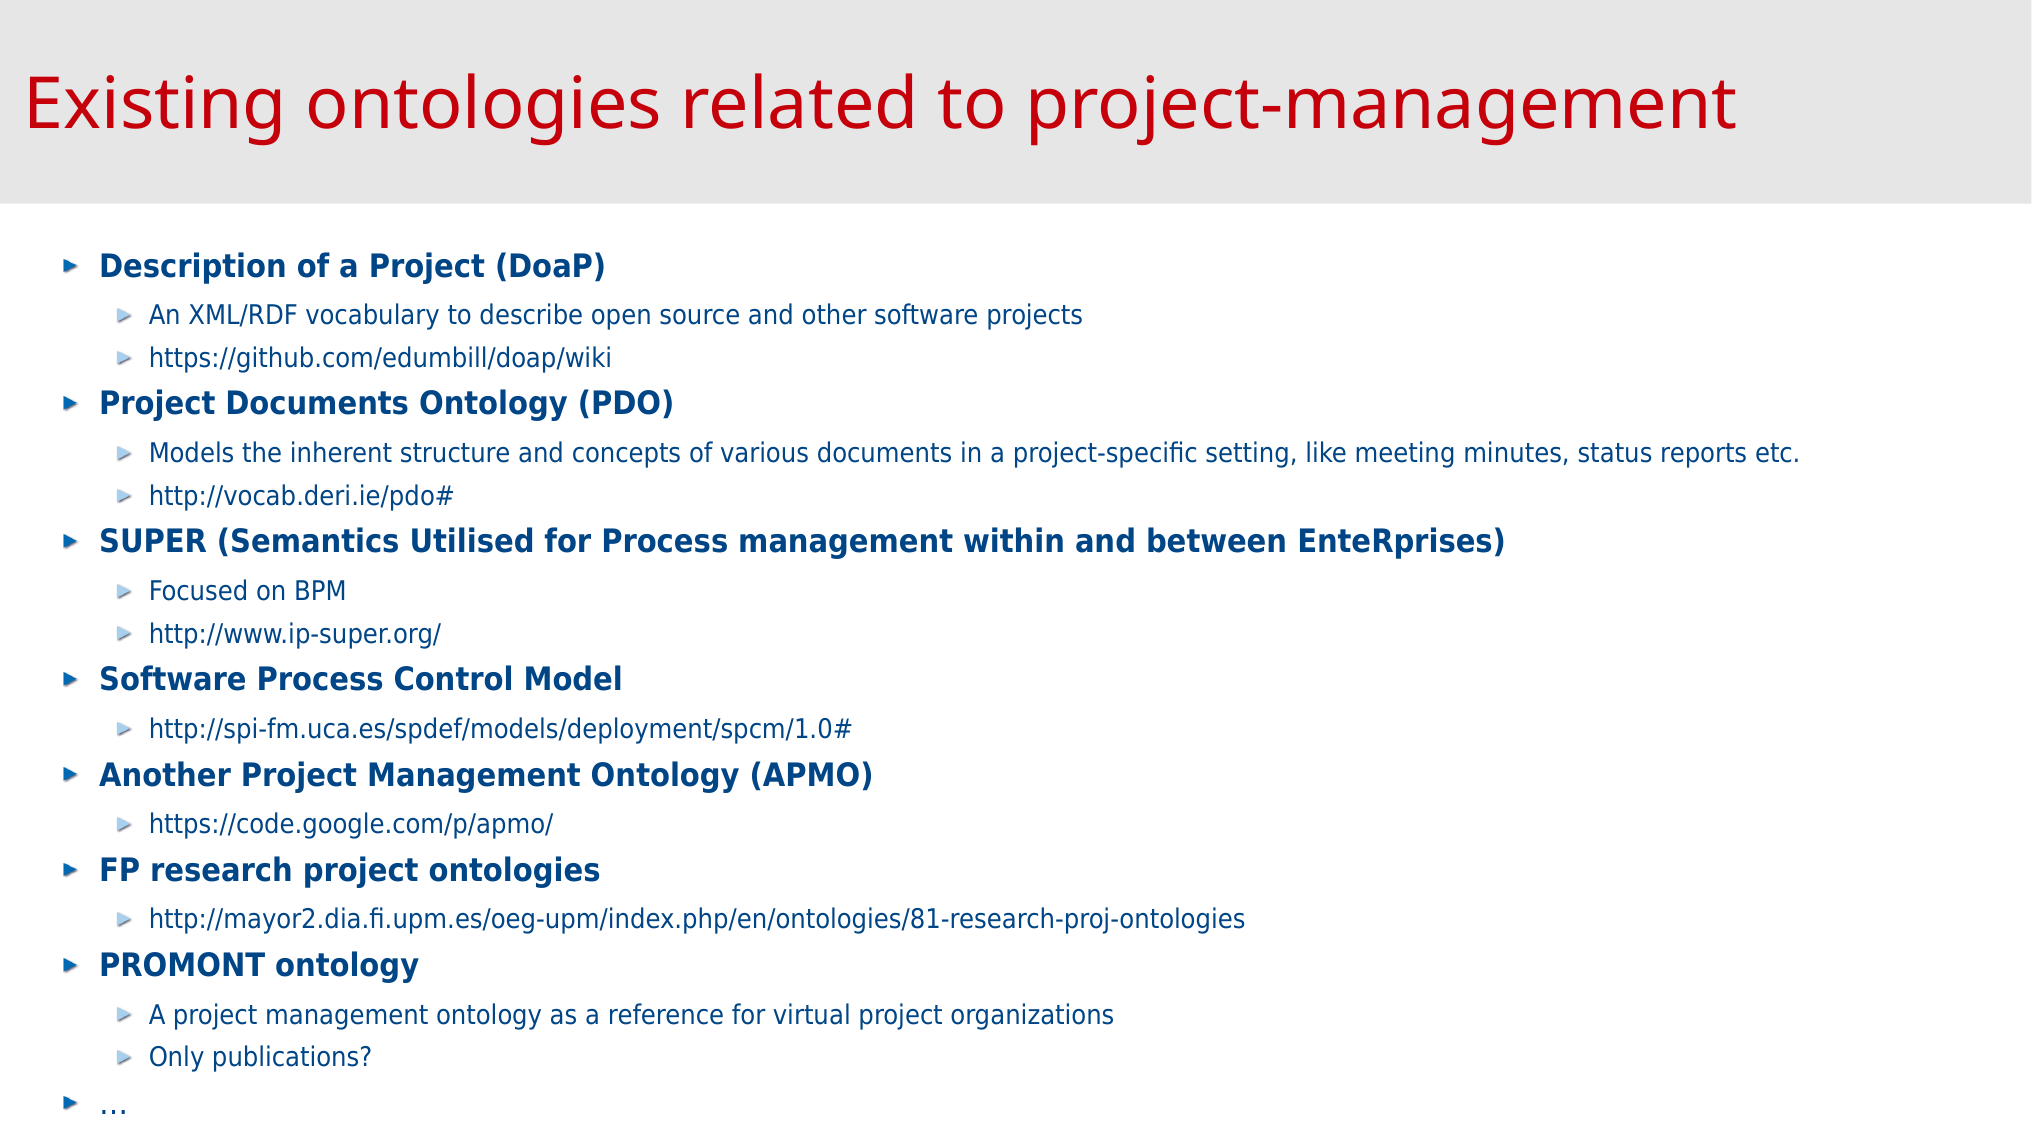

# Existing ontologies related to project-management
Description of a Project (DoaP)
An XML/RDF vocabulary to describe open source and other software projects
https://github.com/edumbill/doap/wiki
Project Documents Ontology (PDO)
Models the inherent structure and concepts of various documents in a project-specific setting, like meeting minutes, status reports etc.
http://vocab.deri.ie/pdo#
SUPER (Semantics Utilised for Process management within and between EnteRprises)
Focused on BPM
http://www.ip-super.org/
Software Process Control Model
http://spi-fm.uca.es/spdef/models/deployment/spcm/1.0#
Another Project Management Ontology (APMO)
https://code.google.com/p/apmo/
FP research project ontologies
http://mayor2.dia.fi.upm.es/oeg-upm/index.php/en/ontologies/81-research-proj-ontologies
PROMONT ontology
A project management ontology as a reference for virtual project organizations
Only publications?
…